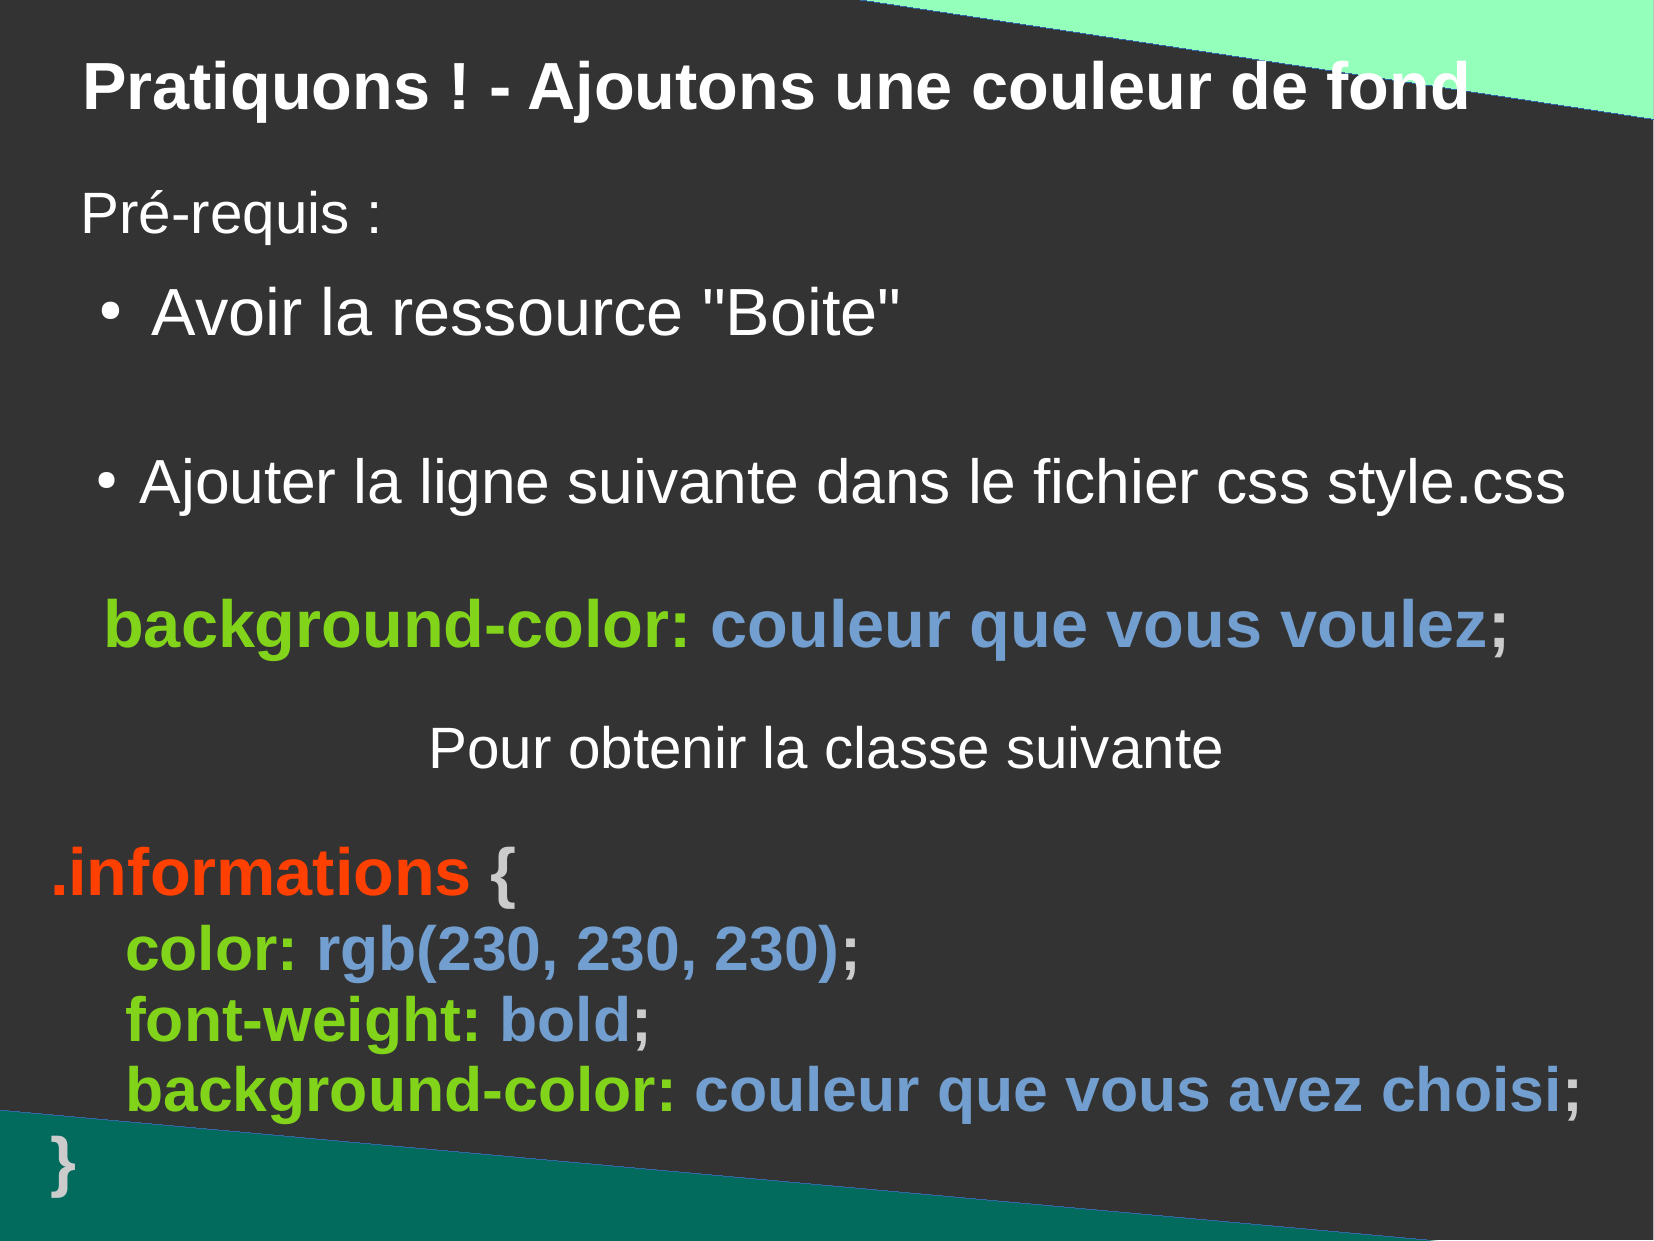

# Pratiquons ! - Ajoutons une couleur de fond
Pré-requis :
Avoir la ressource "Boite"
Ajouter la ligne suivante dans le fichier css style.css
background-color: couleur que vous voulez;
Pour obtenir la classe suivante
.informations {
	color: rgb(230, 230, 230);
 	font-weight: bold;
	background-color: couleur que vous avez choisi;
}